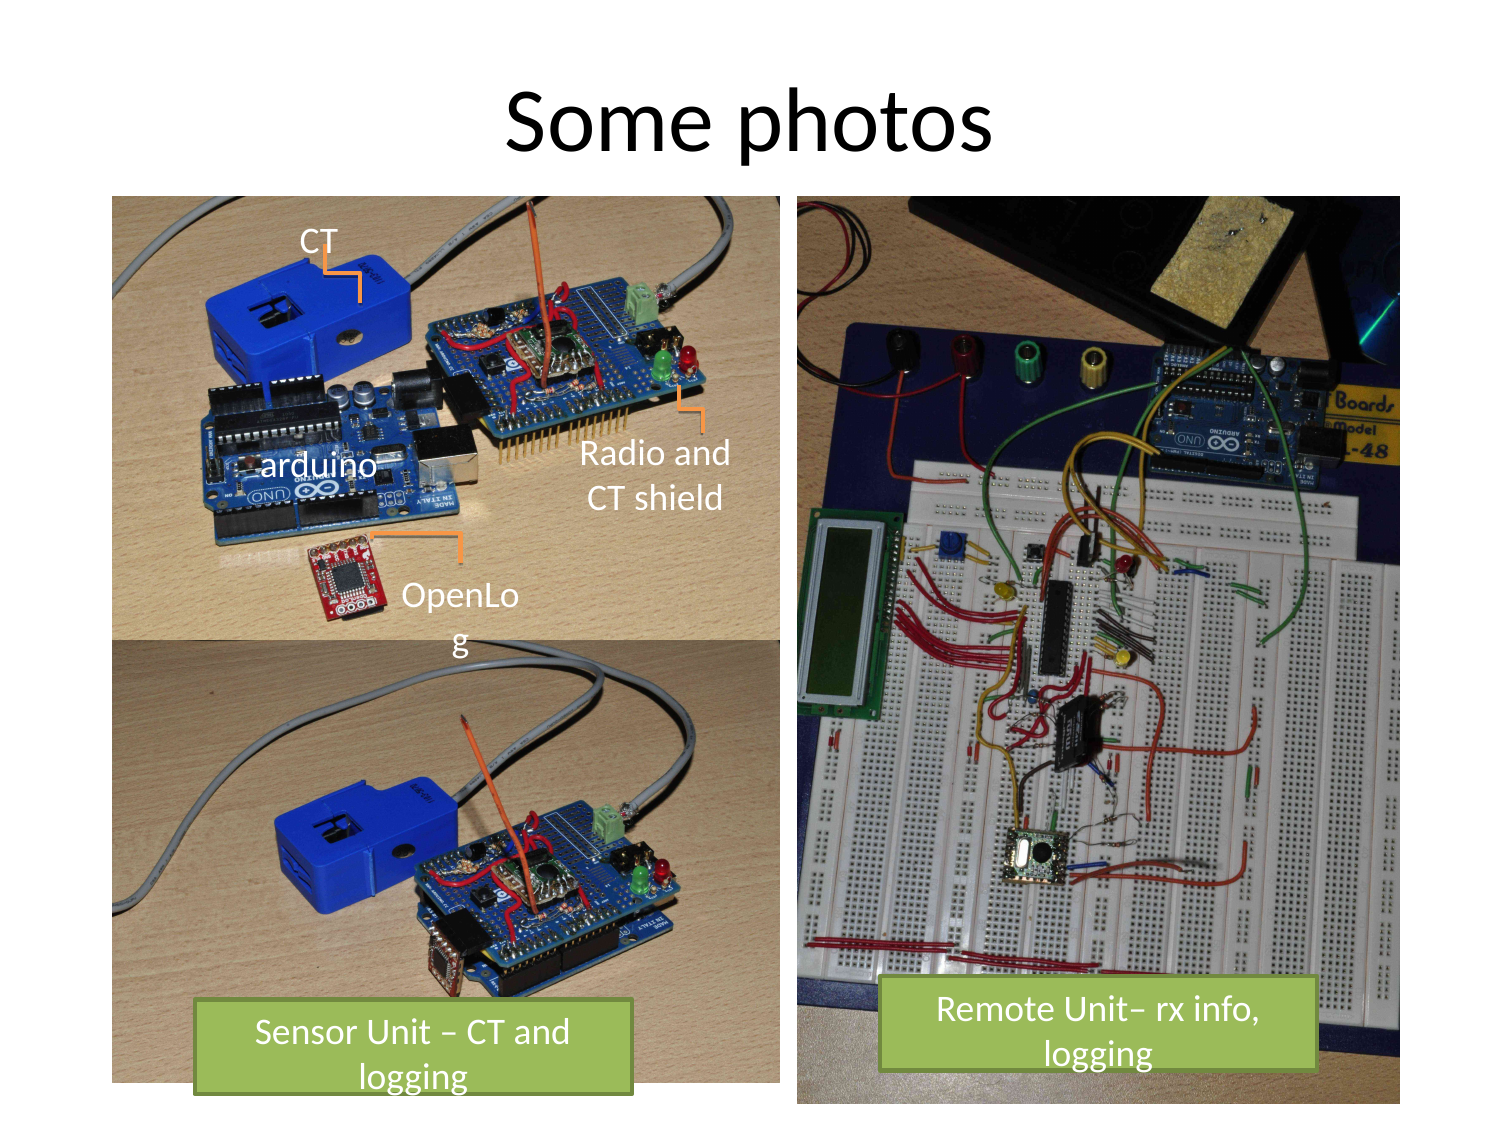

# Some photos
CT
Radio and CT shield
arduino
OpenLog
Remote Unit– rx info, logging
Sensor Unit – CT and logging